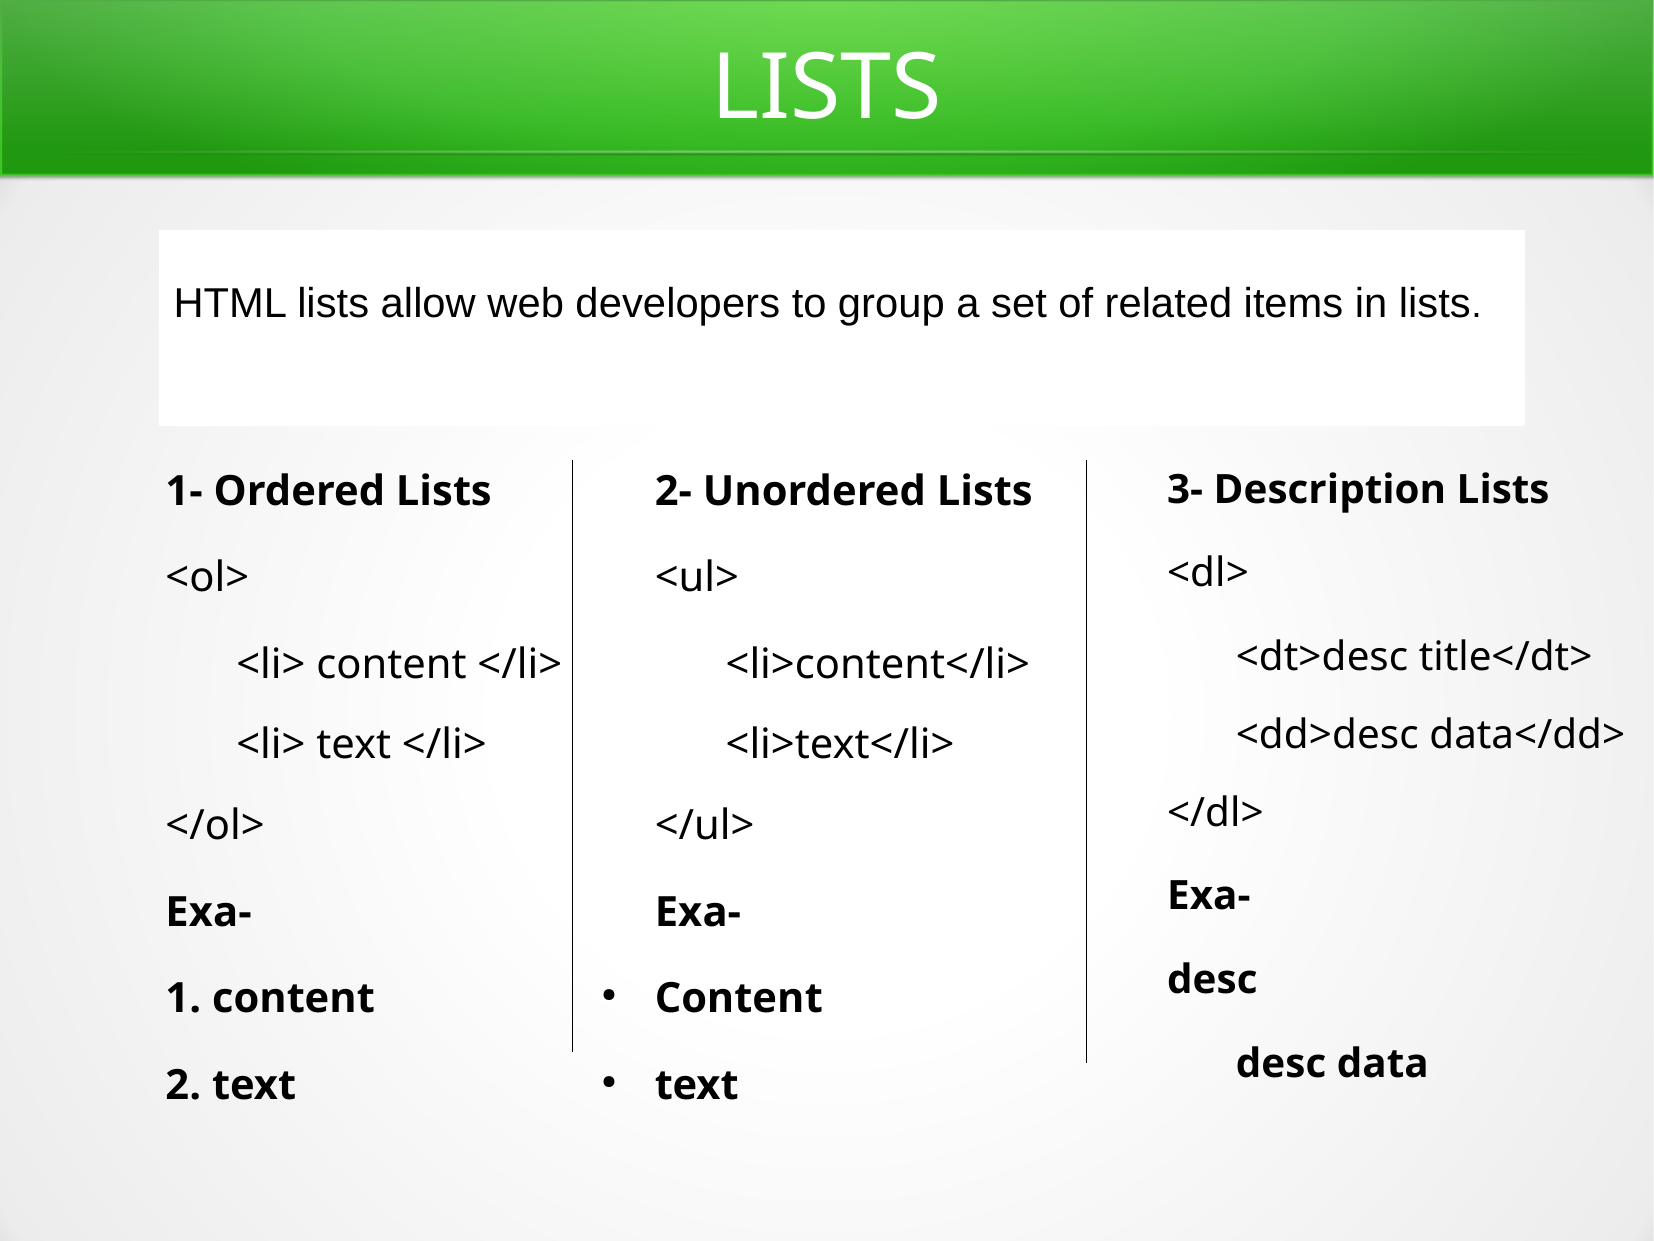

# LISTS
| HTML lists allow web developers to group a set of related items in lists. |
| --- |
3- Description Lists
<dl>
<dt>desc title</dt>
<dd>desc data</dd>
</dl>
Exa-
desc
desc data
1- Ordered Lists
<ol>
<li> content </li>
<li> text </li>
</ol>
Exa-
1. content
2. text
2- Unordered Lists
<ul>
<li>content</li>
<li>text</li>
</ul>
Exa-
Content
text